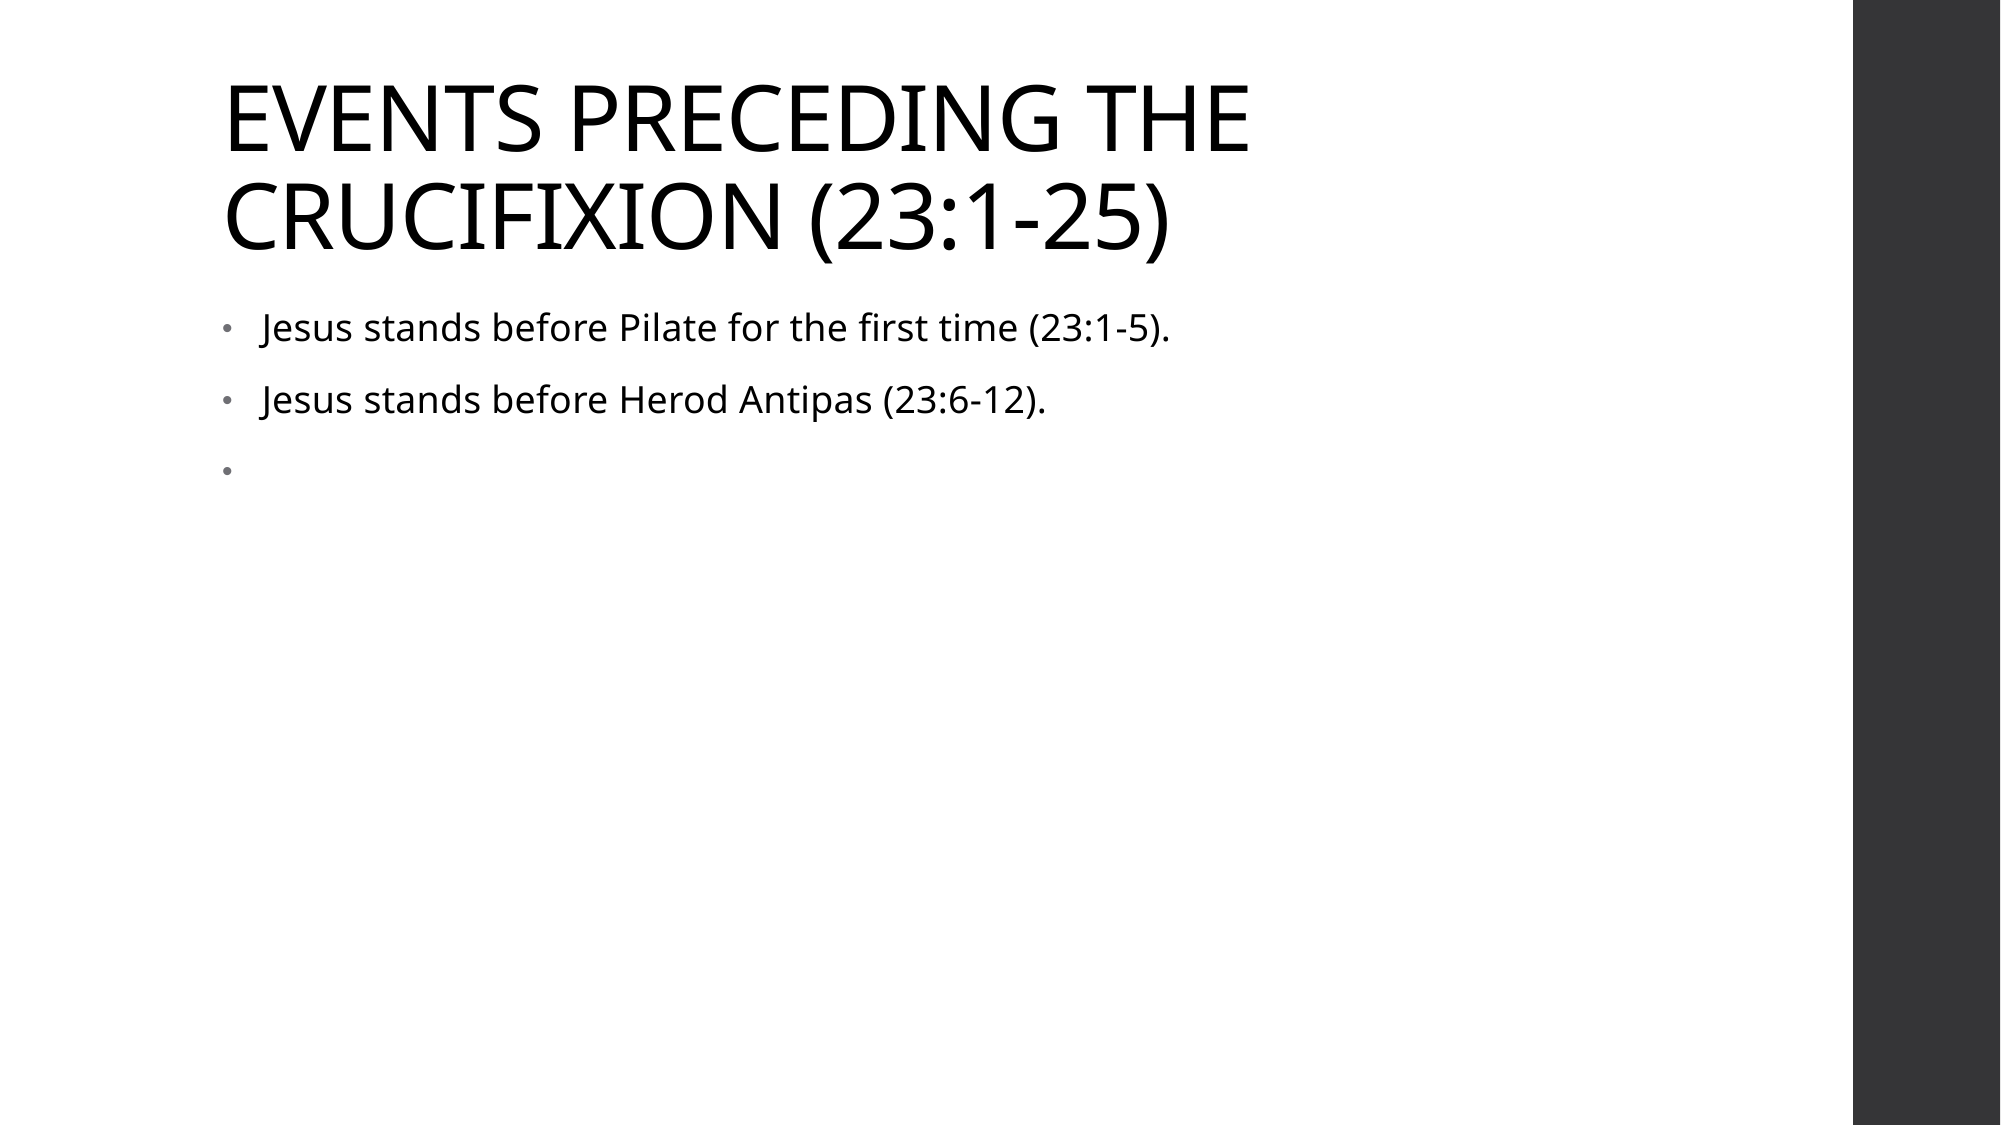

# EVENTS PRECEDING THE CRUCIFIXION (23:1-25)
 Jesus stands before Pilate for the first time (23:1-5).
 Jesus stands before Herod Antipas (23:6-12).